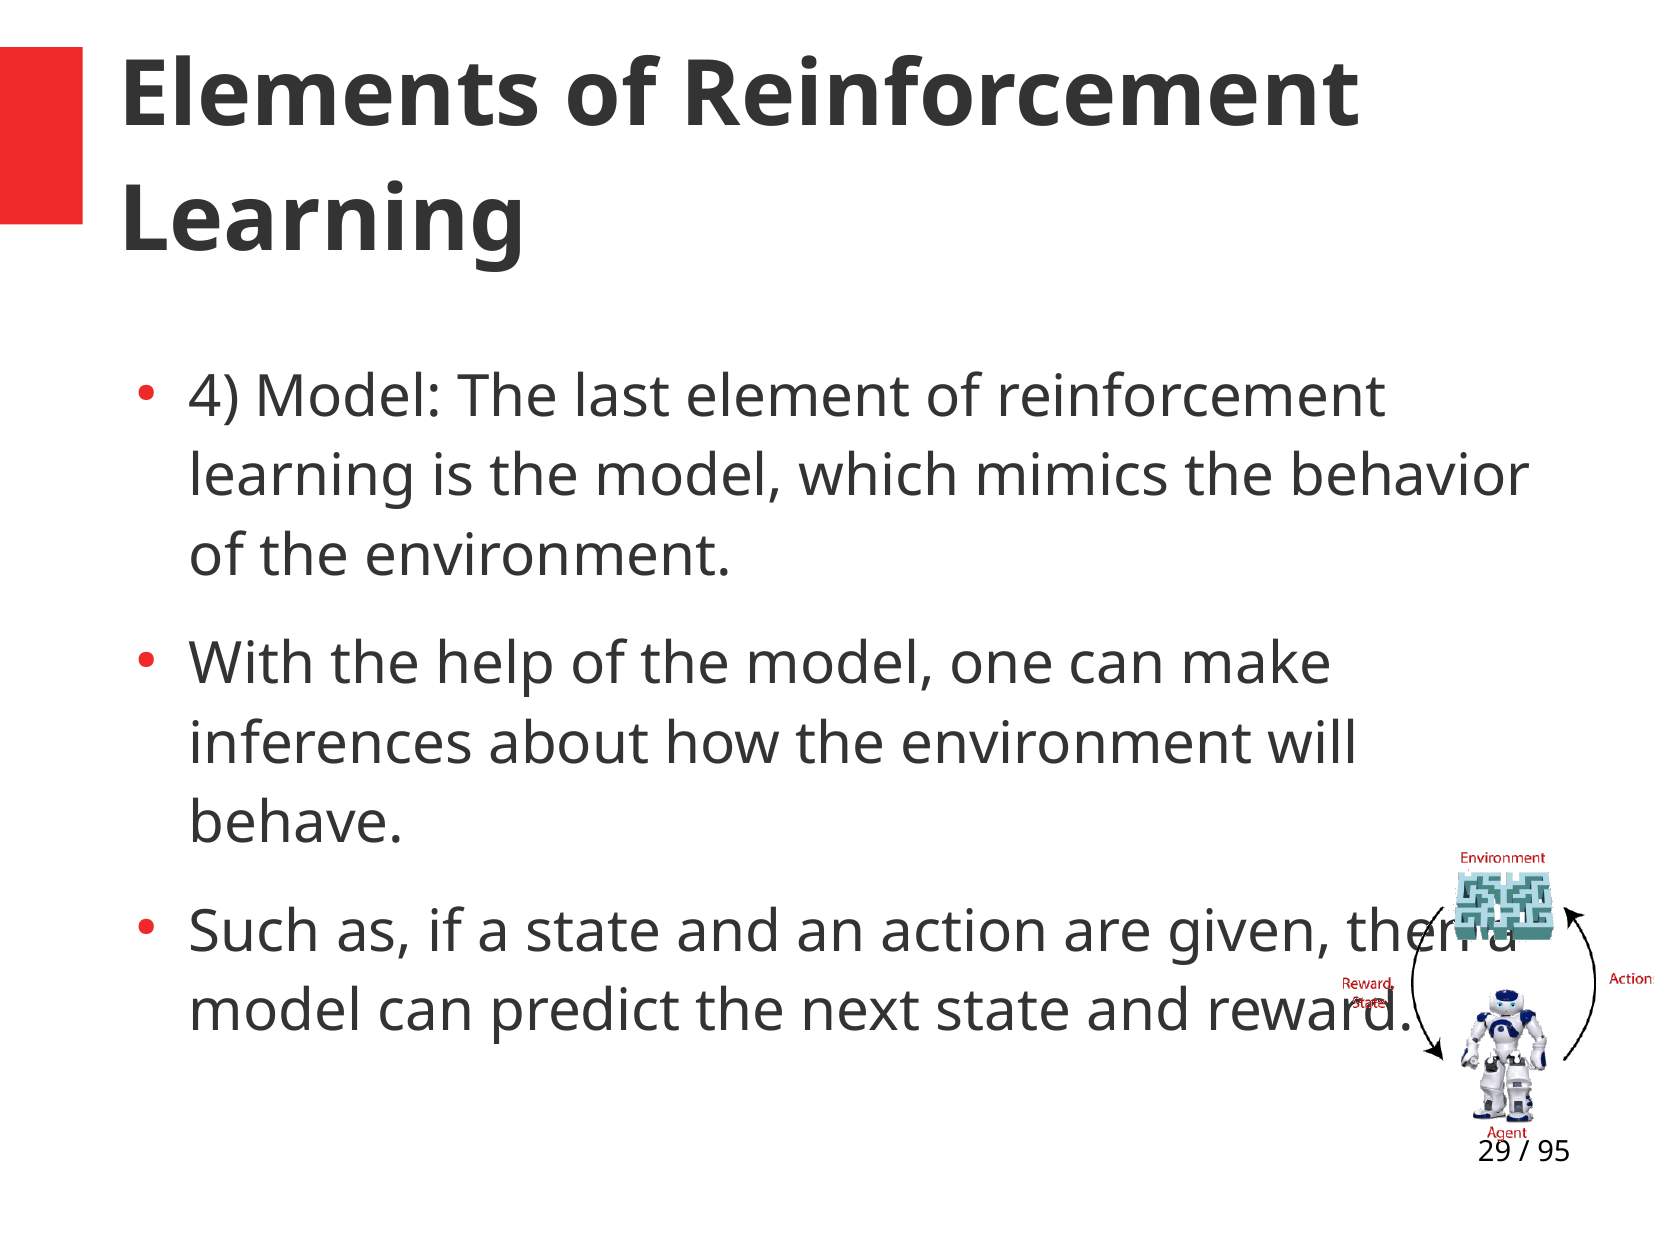

# Elements of Reinforcement Learning
4) Model: The last element of reinforcement learning is the model, which mimics the behavior of the environment.
With the help of the model, one can make inferences about how the environment will behave.
Such as, if a state and an action are given, then a model can predict the next state and reward.
29